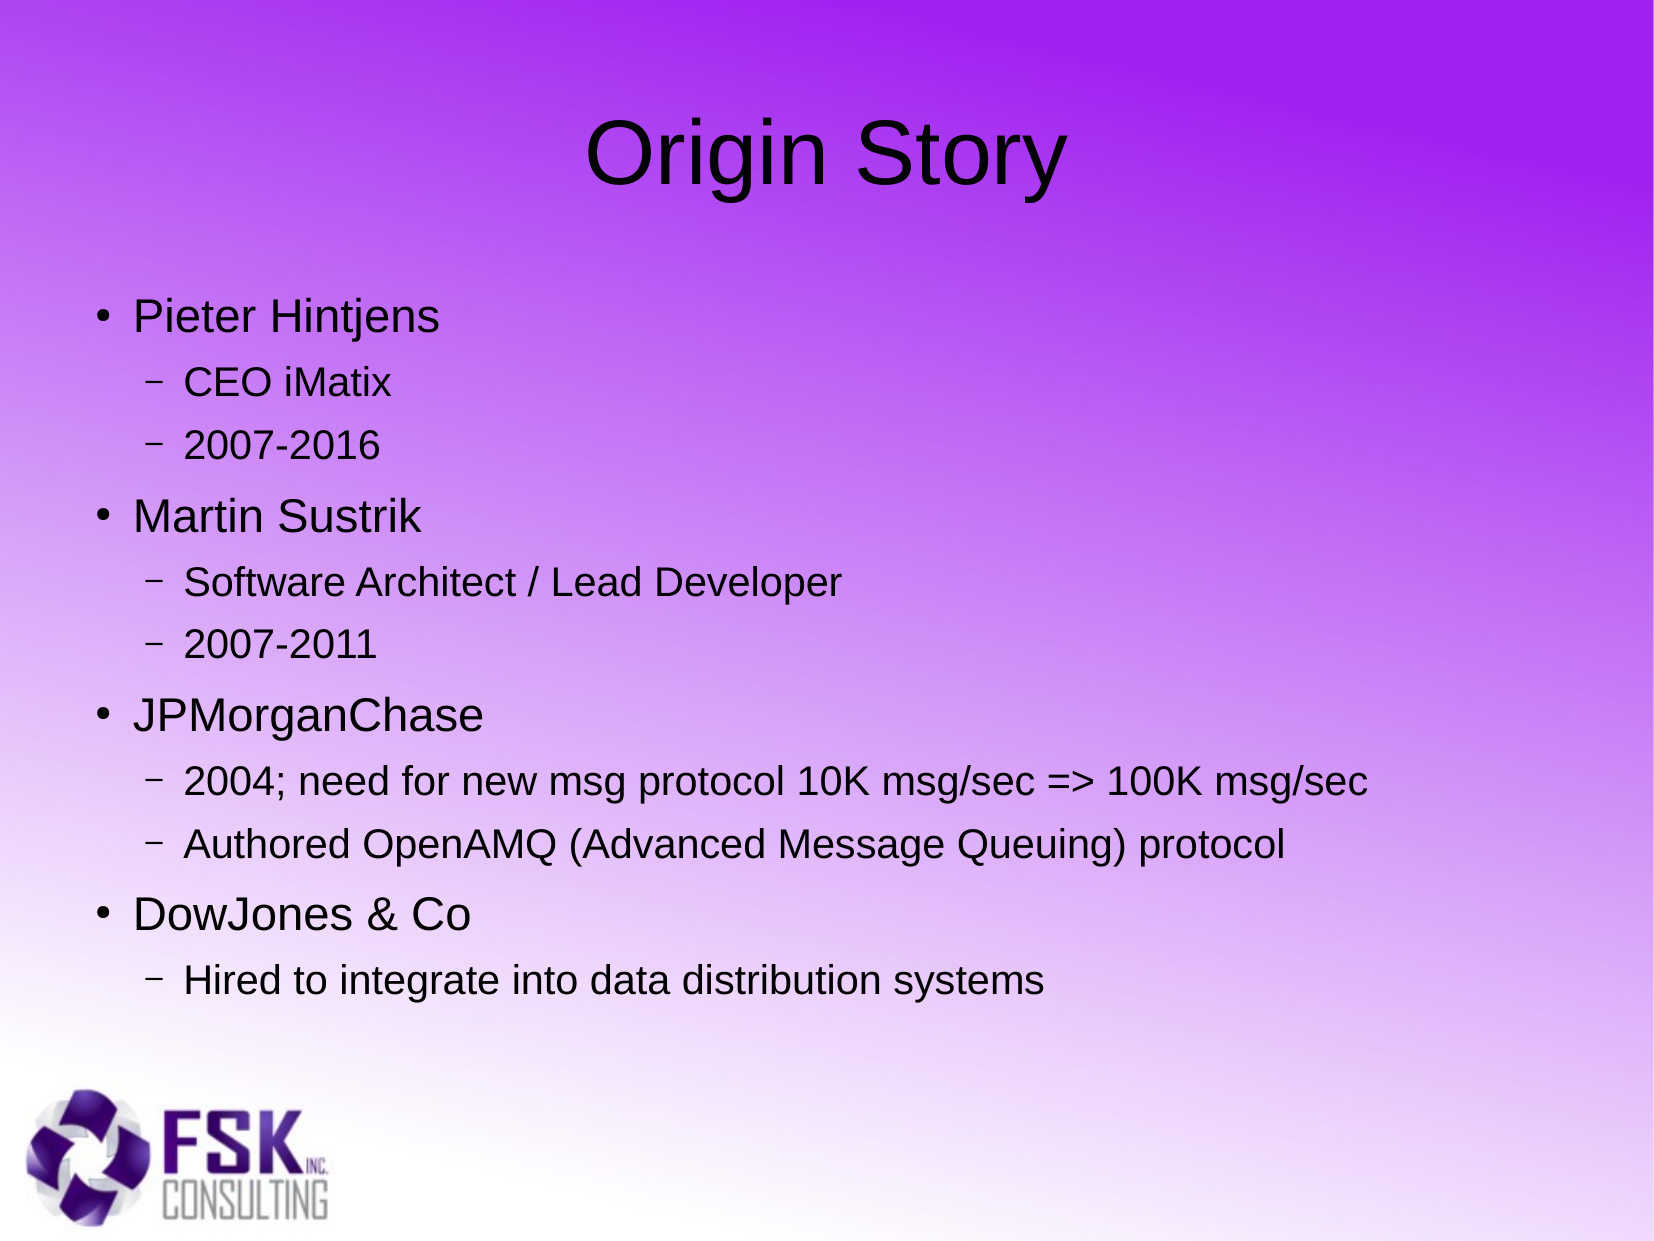

# Origin Story
Pieter Hintjens
CEO iMatix
2007-2016
Martin Sustrik
Software Architect / Lead Developer
2007-2011
JPMorganChase
2004; need for new msg protocol 10K msg/sec => 100K msg/sec
Authored OpenAMQ (Advanced Message Queuing) protocol
DowJones & Co
Hired to integrate into data distribution systems